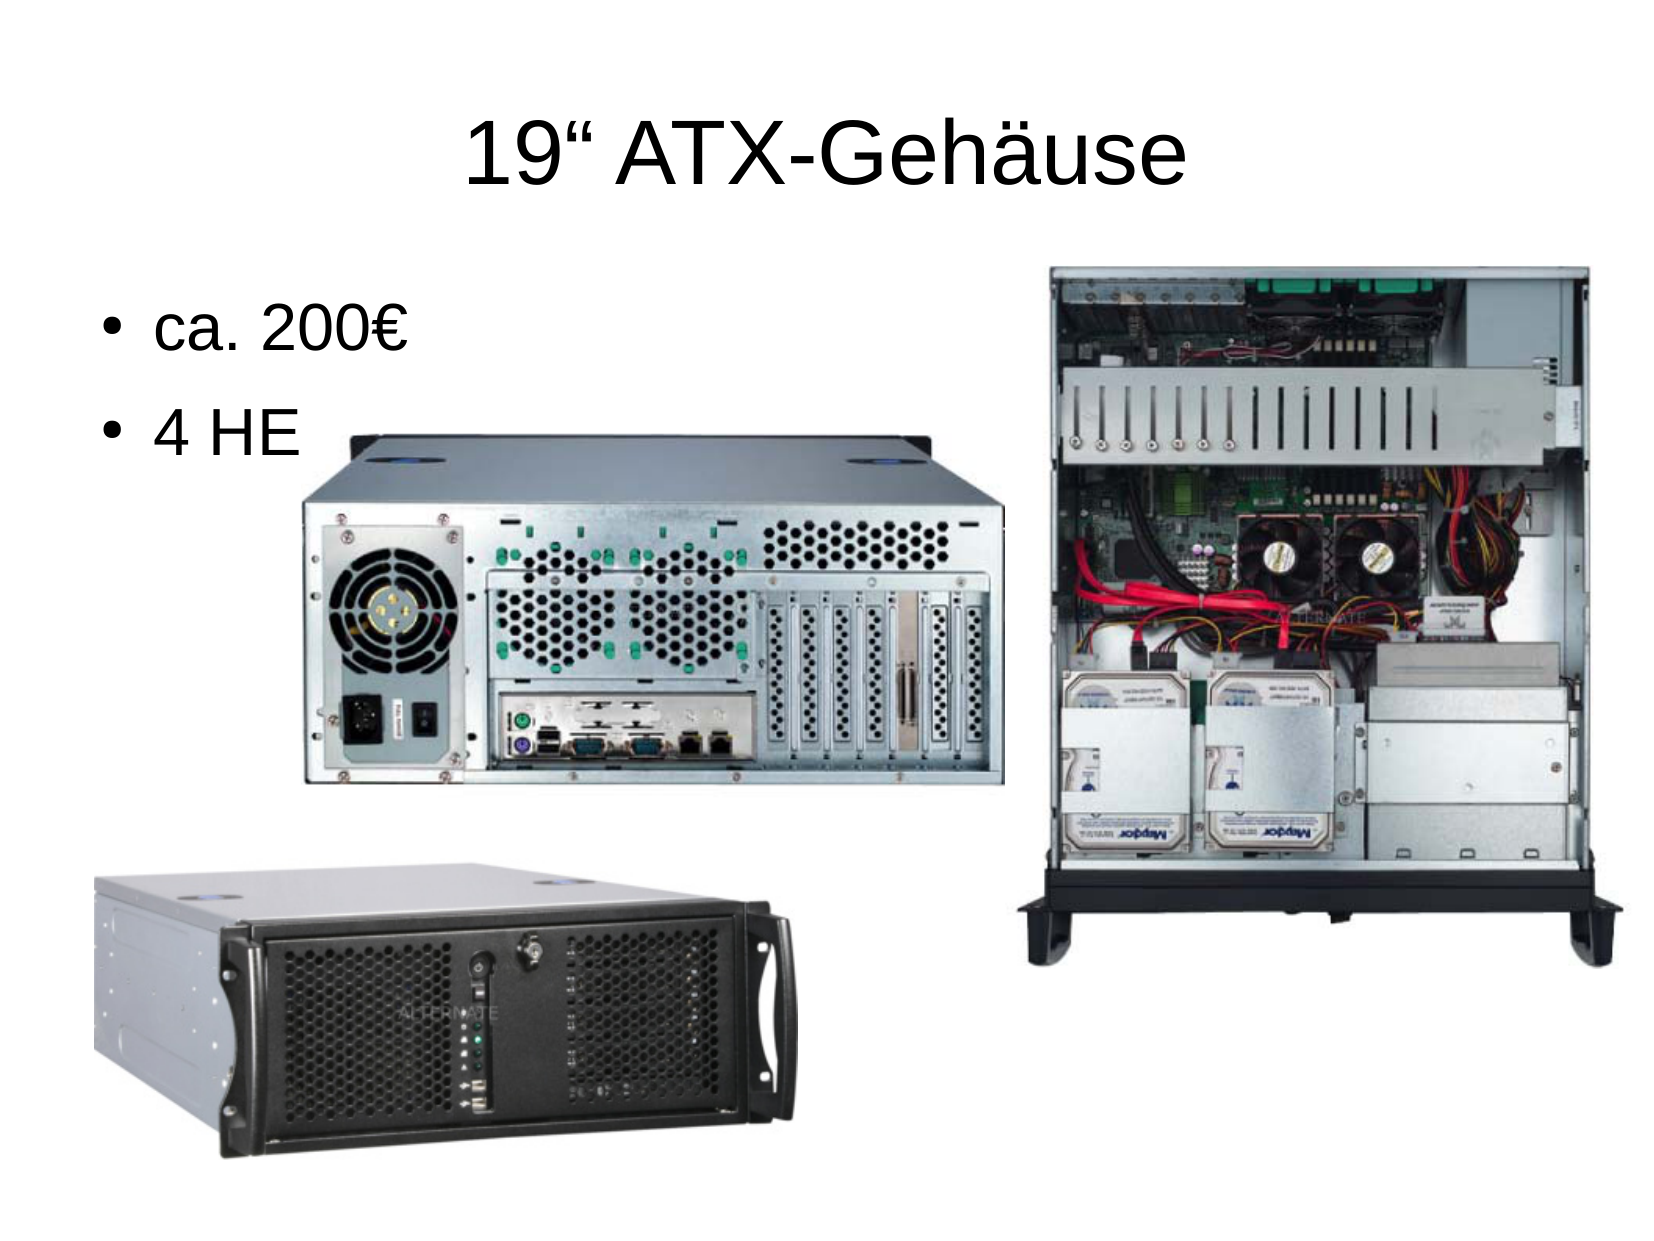

# 19“ ATX-Gehäuse
ca. 200€
4 HE